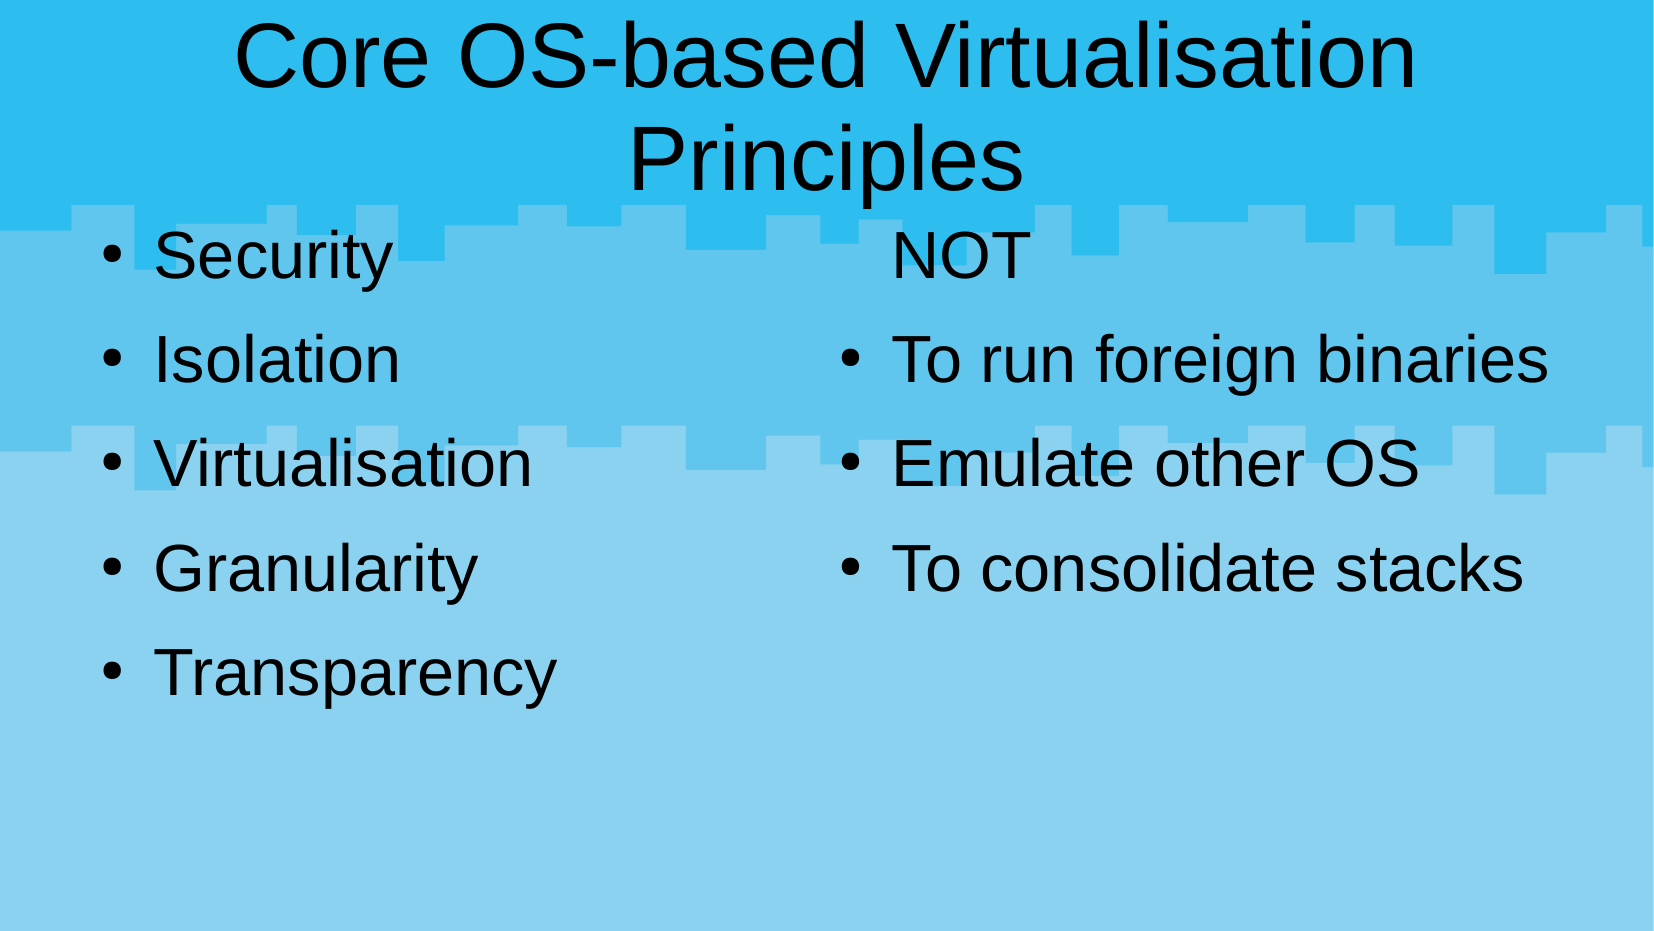

# Core OS-based Virtualisation Principles
Security
Isolation
Virtualisation
Granularity
Transparency
NOT
To run foreign binaries
Emulate other OS
To consolidate stacks